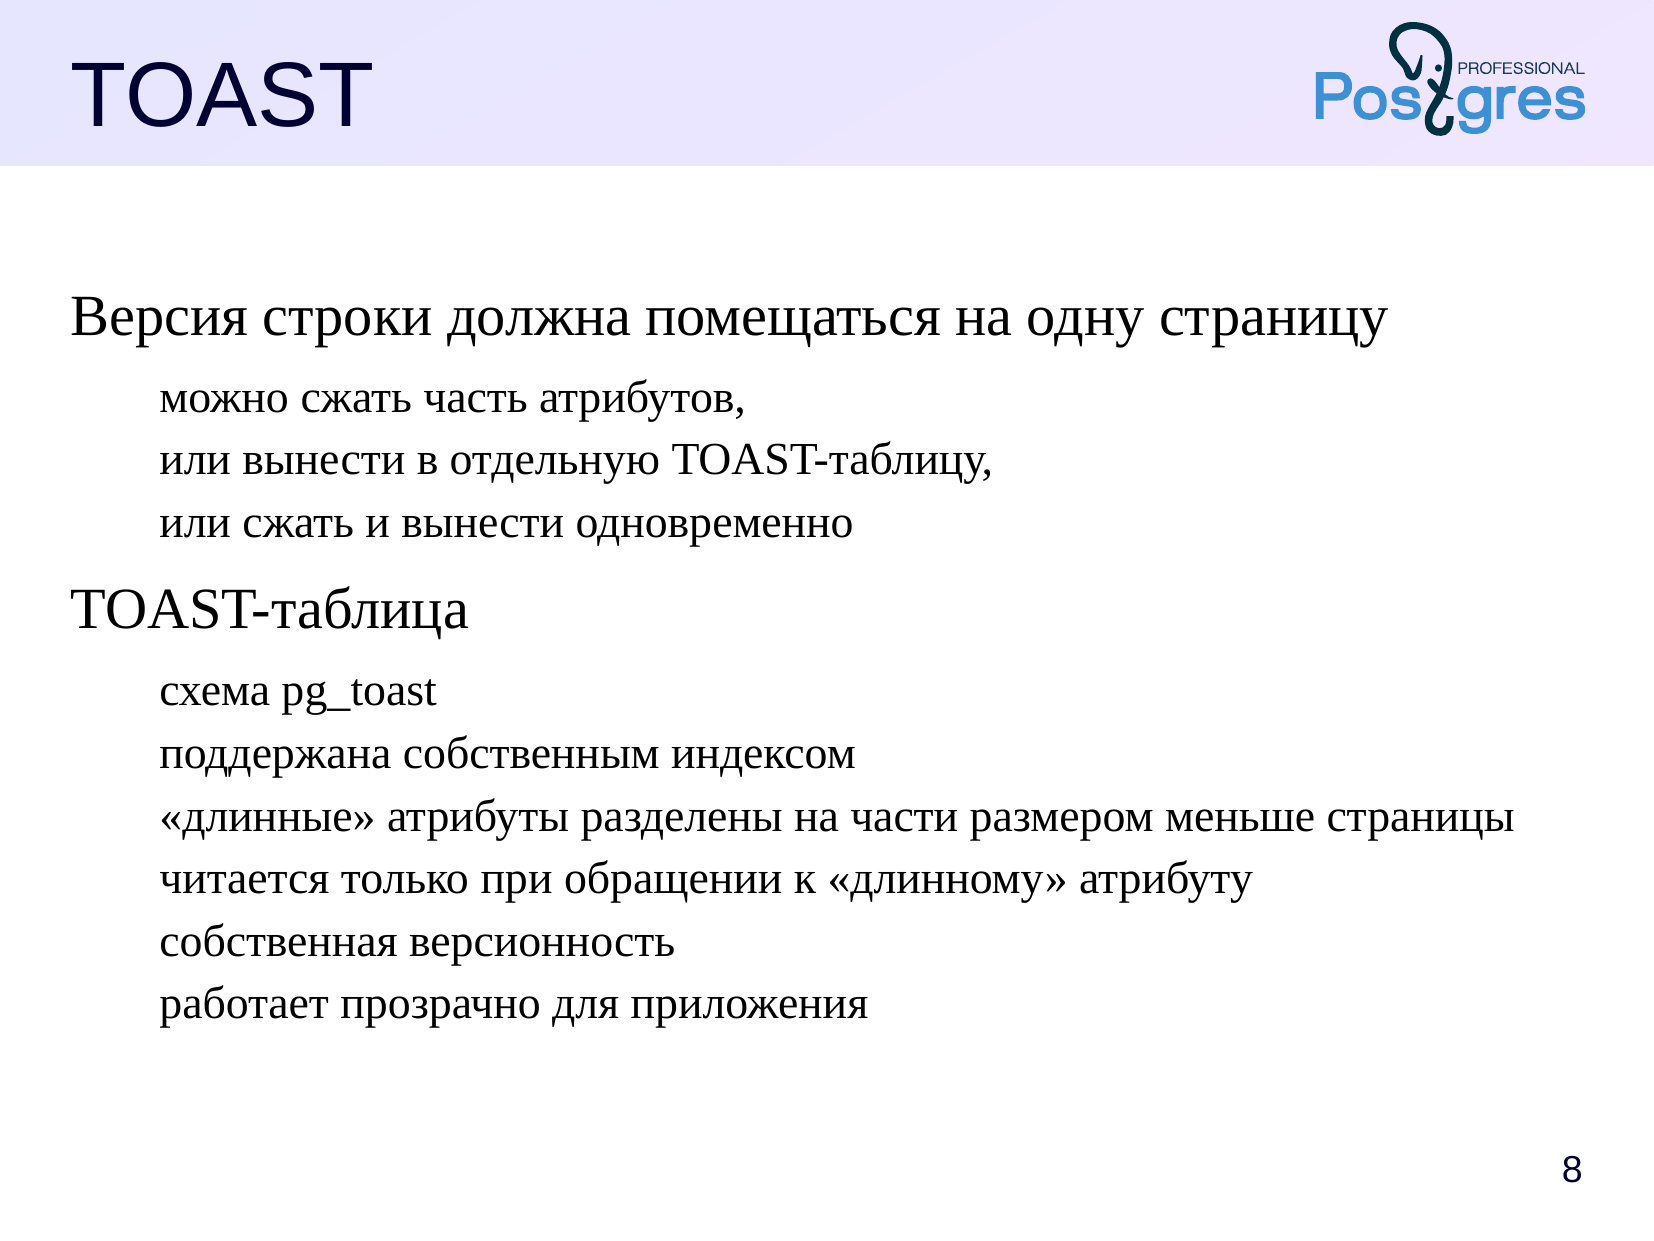

# TOAST
Версия строки должна помещаться на одну страницу
можно сжать часть атрибутов,
или вынести в отдельную TOAST-таблицу,
или сжать и вынести одновременно
TOAST-таблица
схема pg_toast
поддержана собственным индексом
«длинные» атрибуты разделены на части размером меньше страницы
читается только при обращении к «длинному» атрибуту
собственная версионность
работает прозрачно для приложения